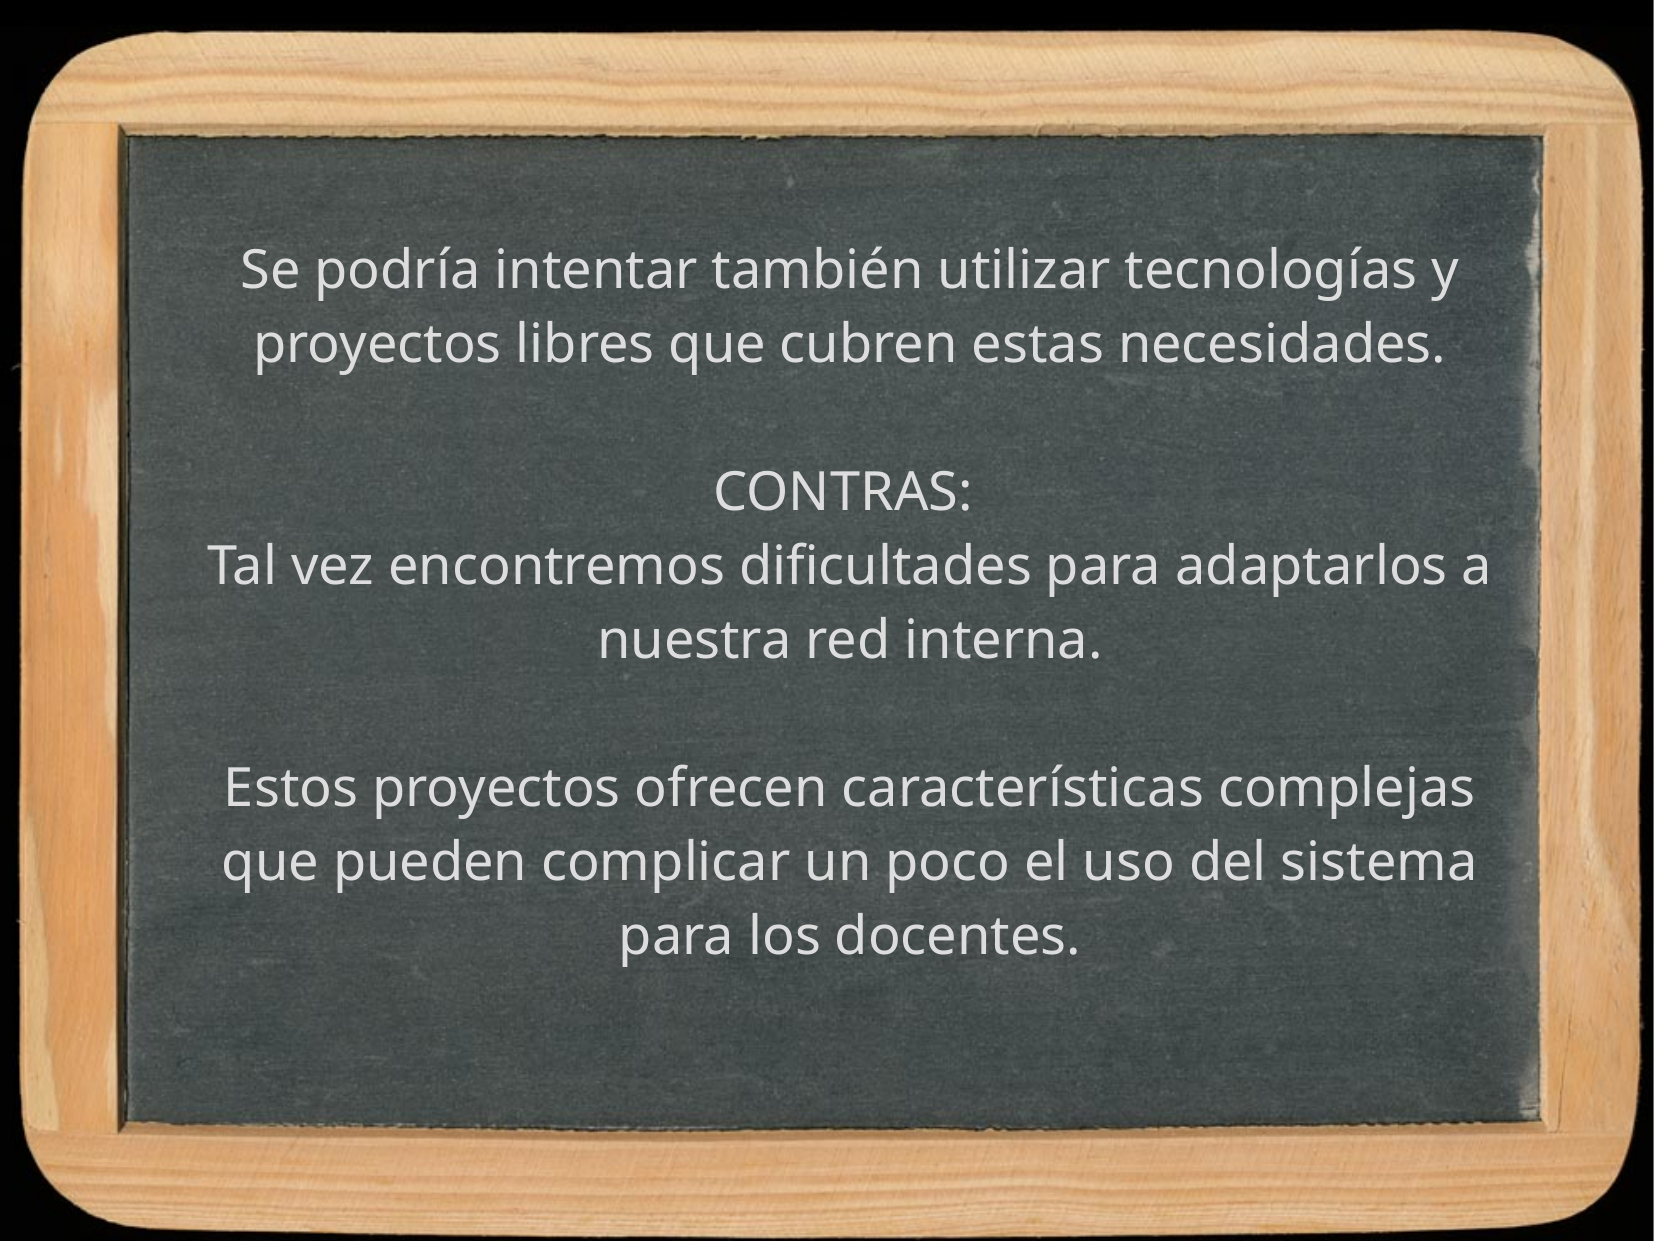

Se podría intentar también utilizar tecnologías y proyectos libres que cubren estas necesidades.
CONTRAS:
Tal vez encontremos dificultades para adaptarlos a nuestra red interna.
Estos proyectos ofrecen características complejas que pueden complicar un poco el uso del sistema para los docentes.